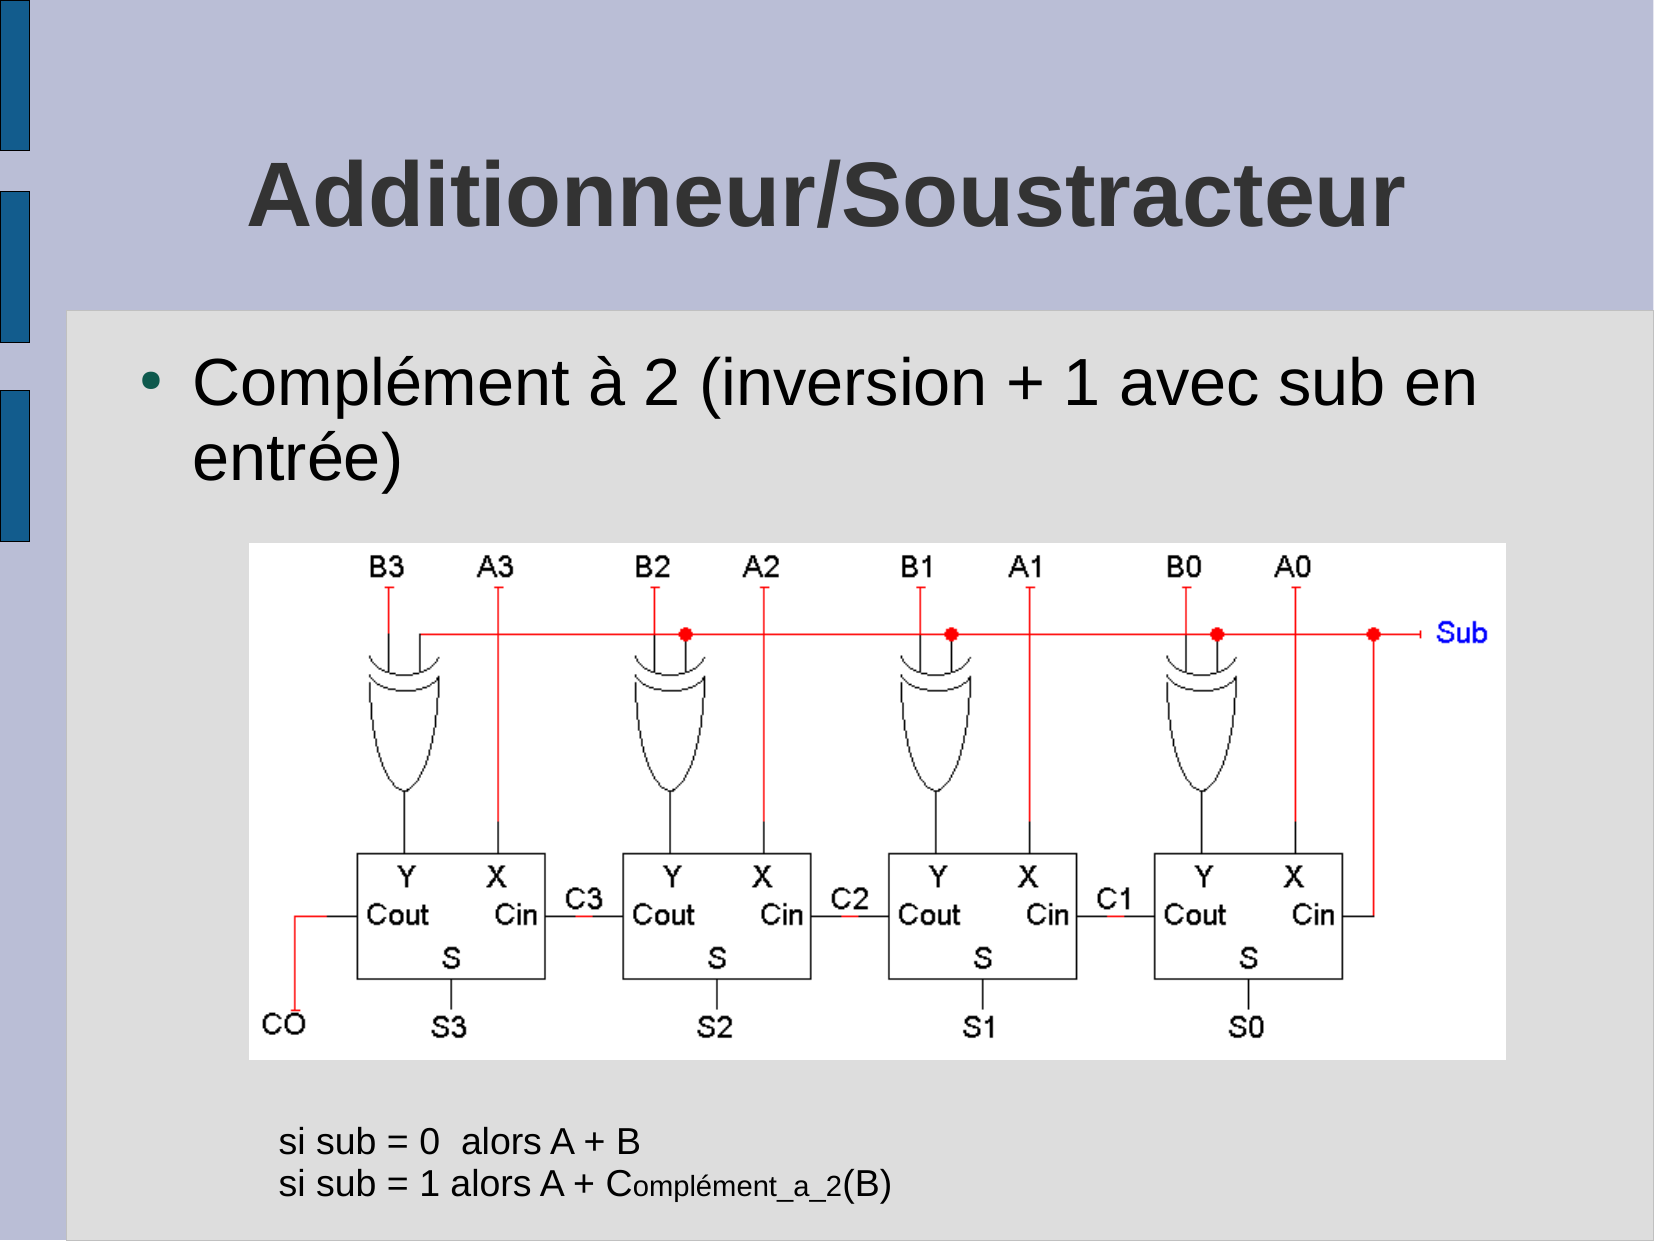

# Additionneur/Soustracteur
Complément à 2 (inversion + 1 avec sub en entrée)
si sub = 0 alors A + B
si sub = 1 alors A + Complément_a_2(B)